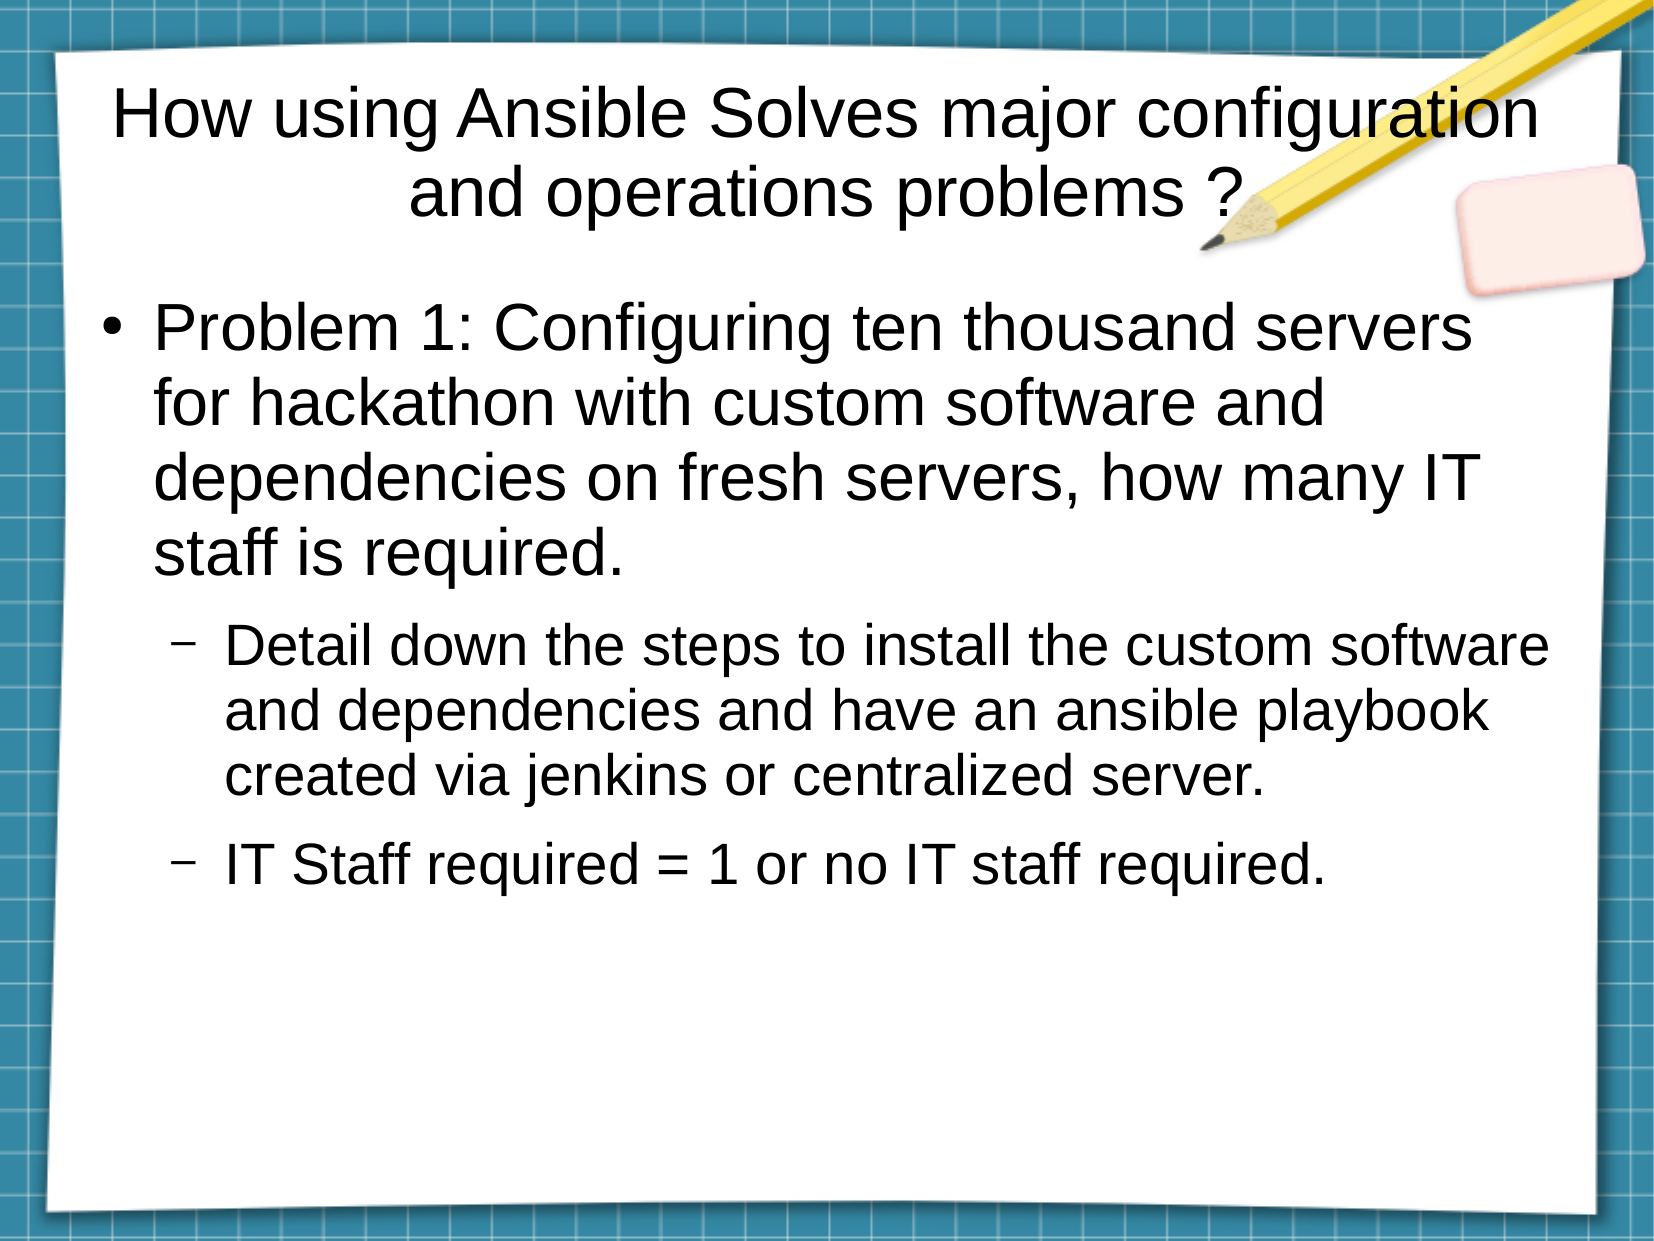

# How using Ansible Solves major configuration and operations problems ?
Problem 1: Configuring ten thousand servers for hackathon with custom software and dependencies on fresh servers, how many IT staff is required.
Detail down the steps to install the custom software and dependencies and have an ansible playbook created via jenkins or centralized server.
IT Staff required = 1 or no IT staff required.